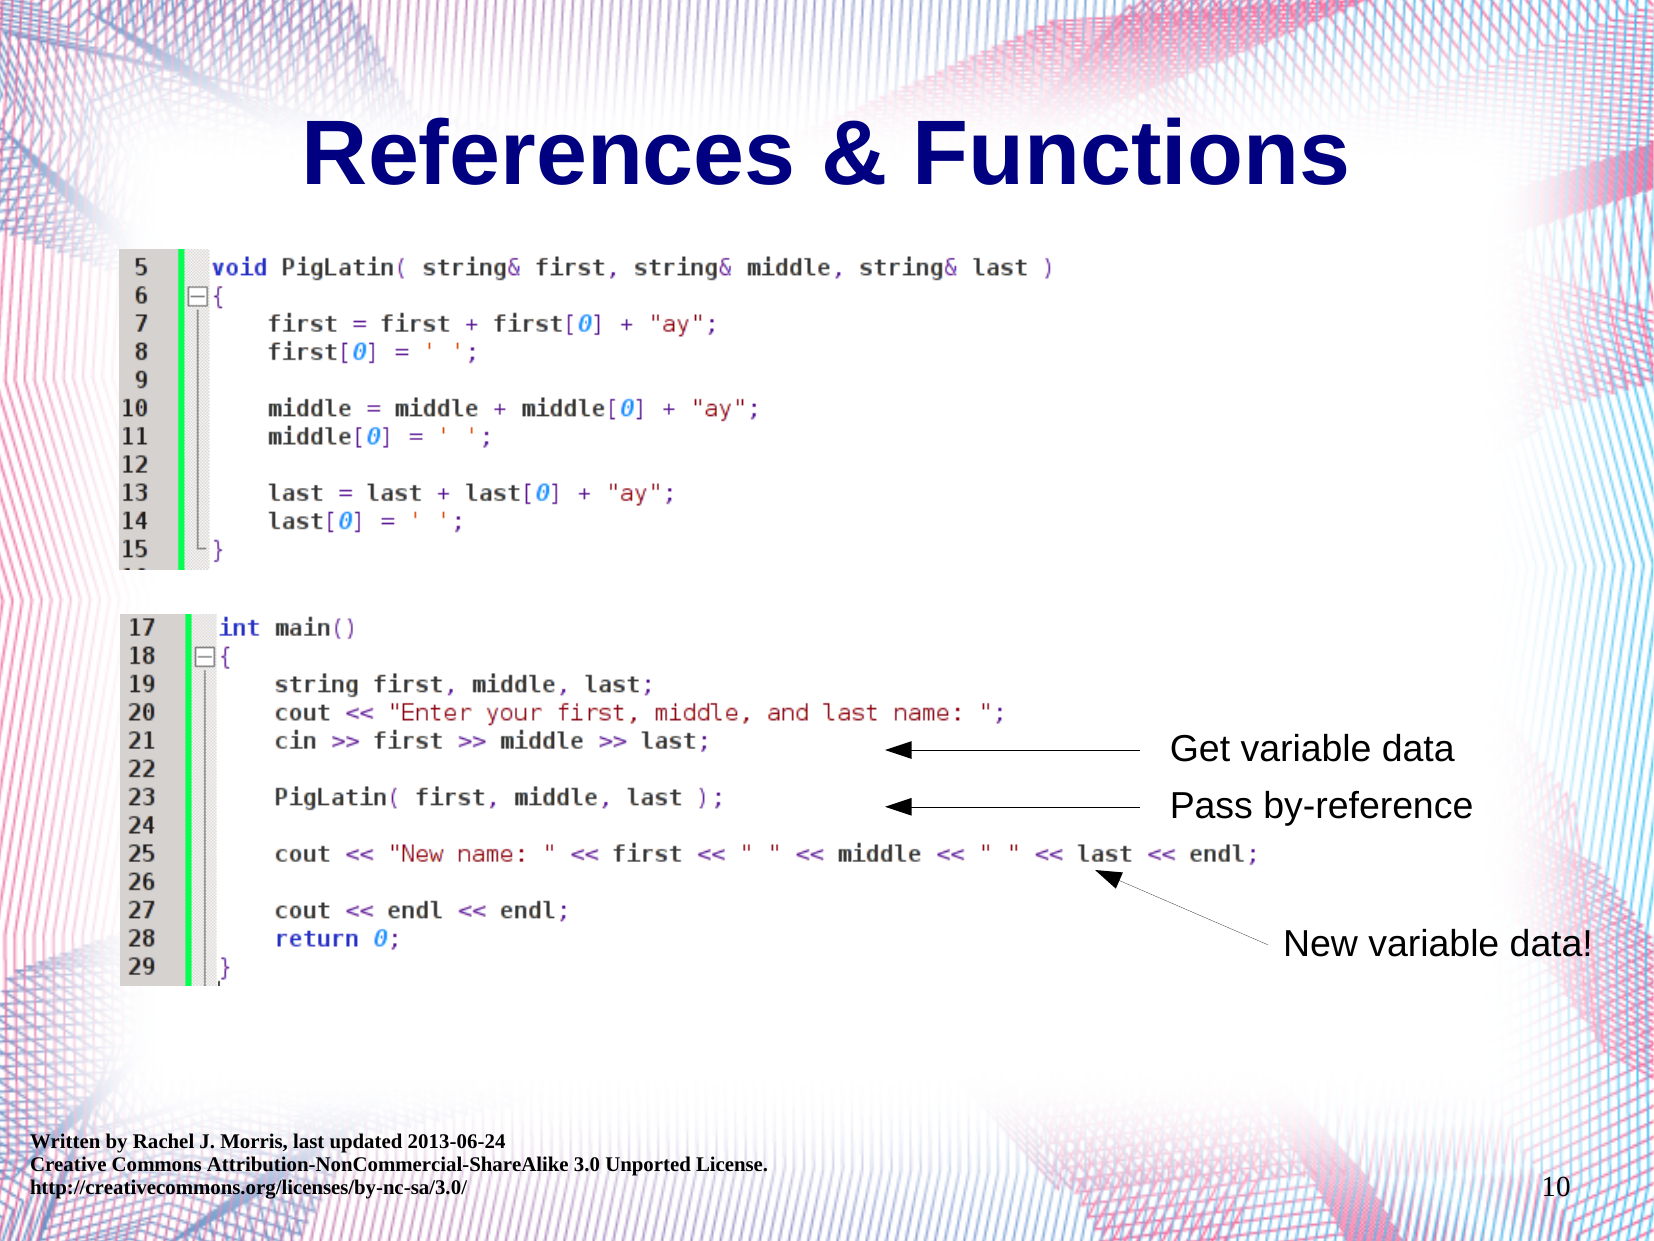

# References & Functions
Get variable data
Pass by-reference
New variable data!
10